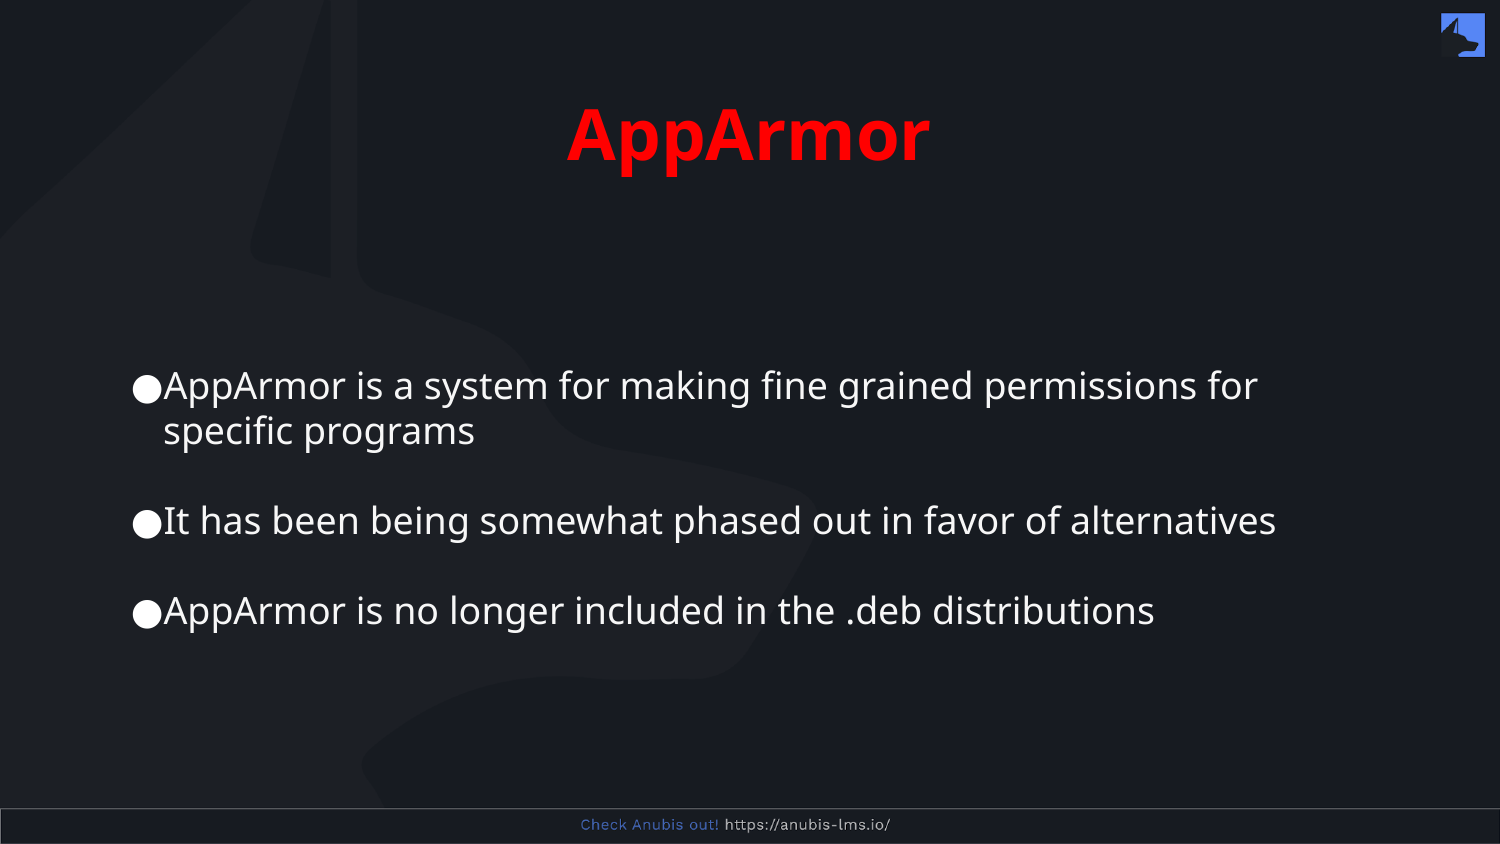

# AppArmor
AppArmor is a system for making fine grained permissions for specific programs
It has been being somewhat phased out in favor of alternatives
AppArmor is no longer included in the .deb distributions